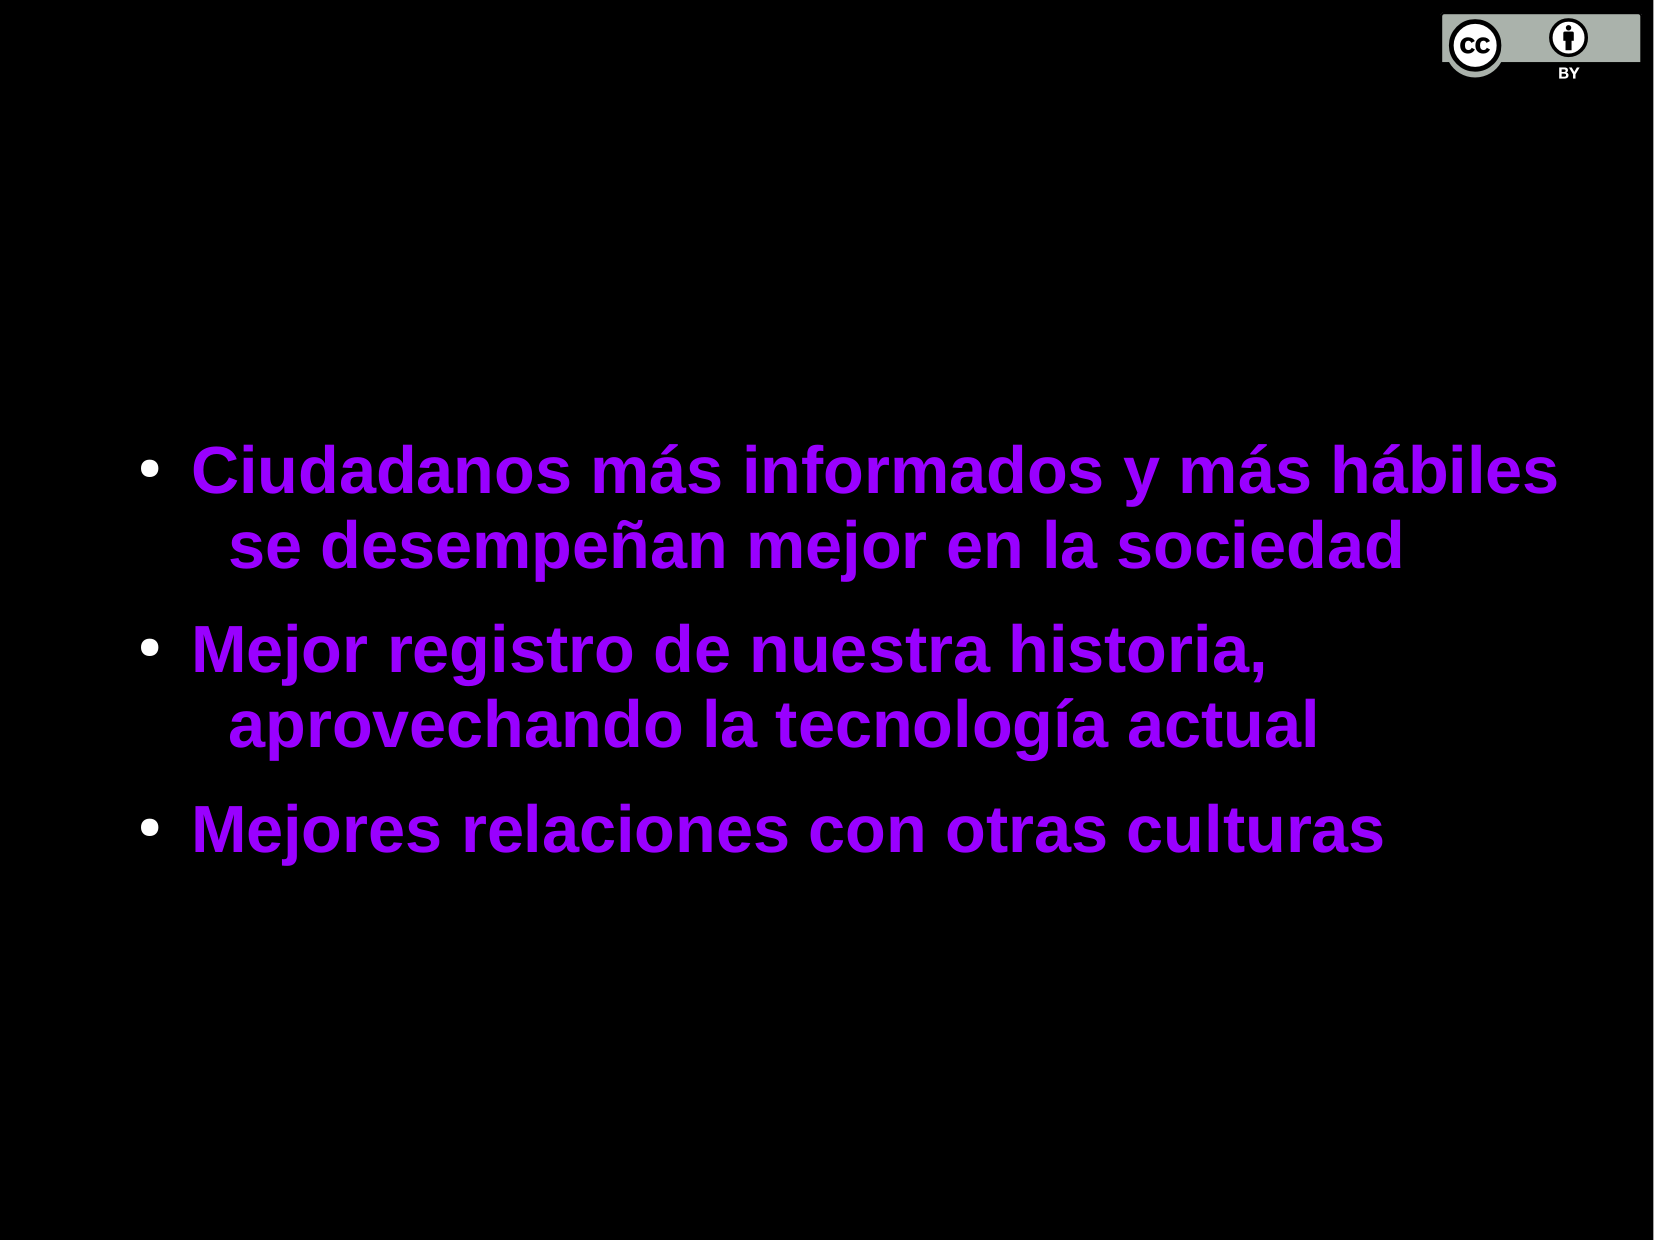

# Ciudadanos más informados y más hábiles se desempeñan mejor en la sociedad
Mejor registro de nuestra historia, aprovechando la tecnología actual
Mejores relaciones con otras culturas